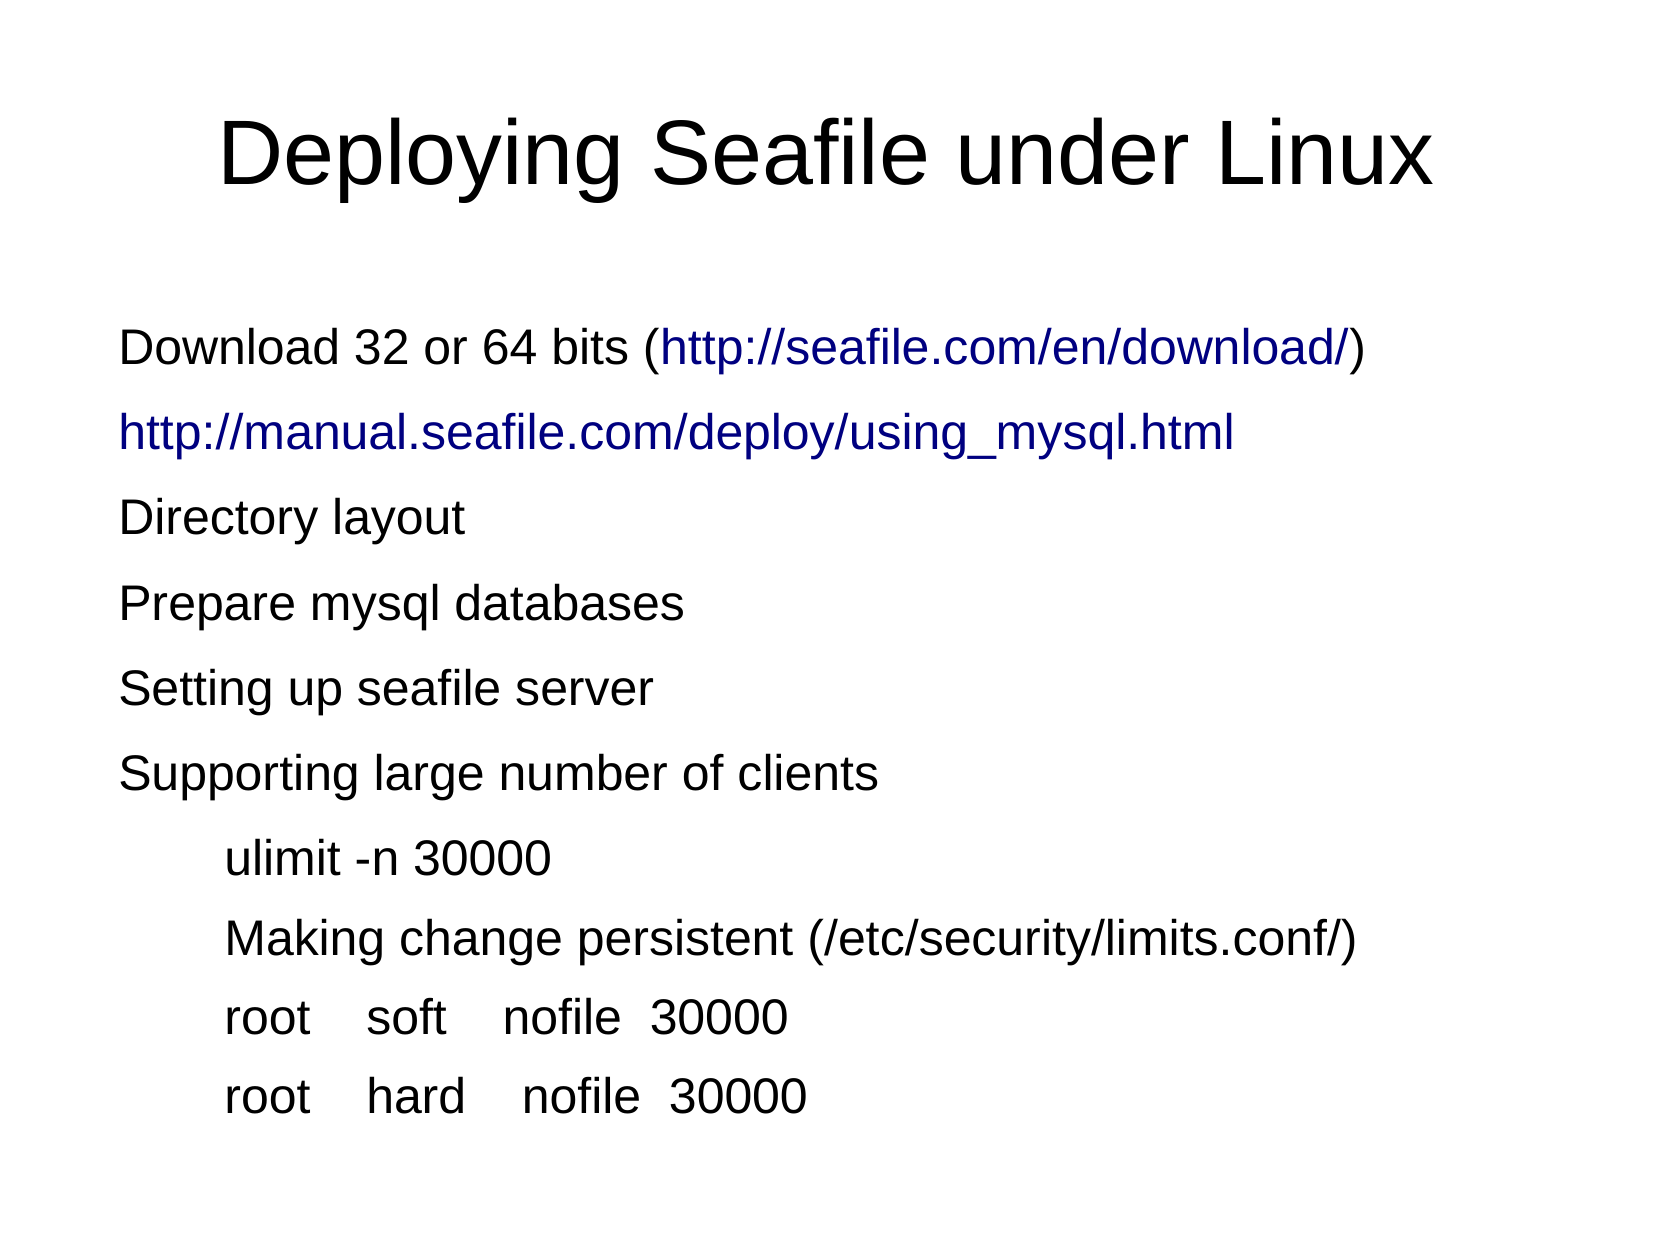

# Deploying Seafile under Linux
Download 32 or 64 bits (http://seafile.com/en/download/)
http://manual.seafile.com/deploy/using_mysql.html
Directory layout
Prepare mysql databases
Setting up seafile server
Supporting large number of clients
ulimit -n 30000
Making change persistent (/etc/security/limits.conf/)
root soft nofile 30000
root hard nofile 30000